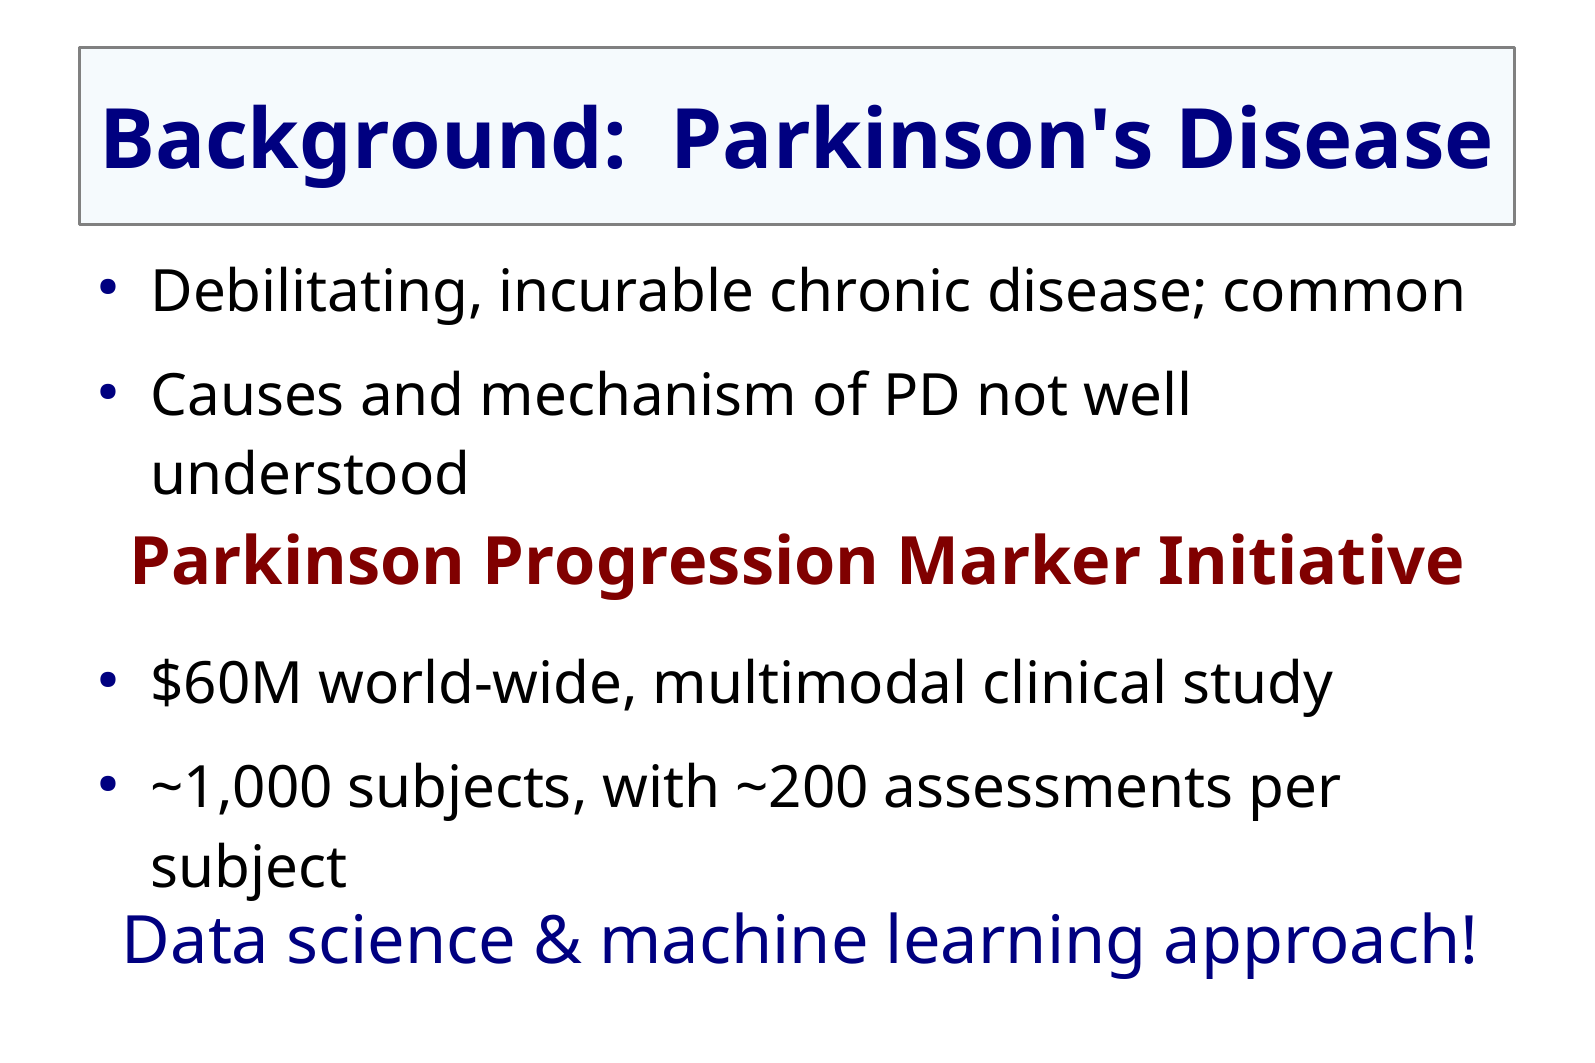

# Background: Parkinson's Disease
Debilitating, incurable chronic disease; common
Causes and mechanism of PD not well understood
Parkinson Progression Marker Initiative
$60M world-wide, multimodal clinical study
~1,000 subjects, with ~200 assessments per subject
Data science & machine learning approach!